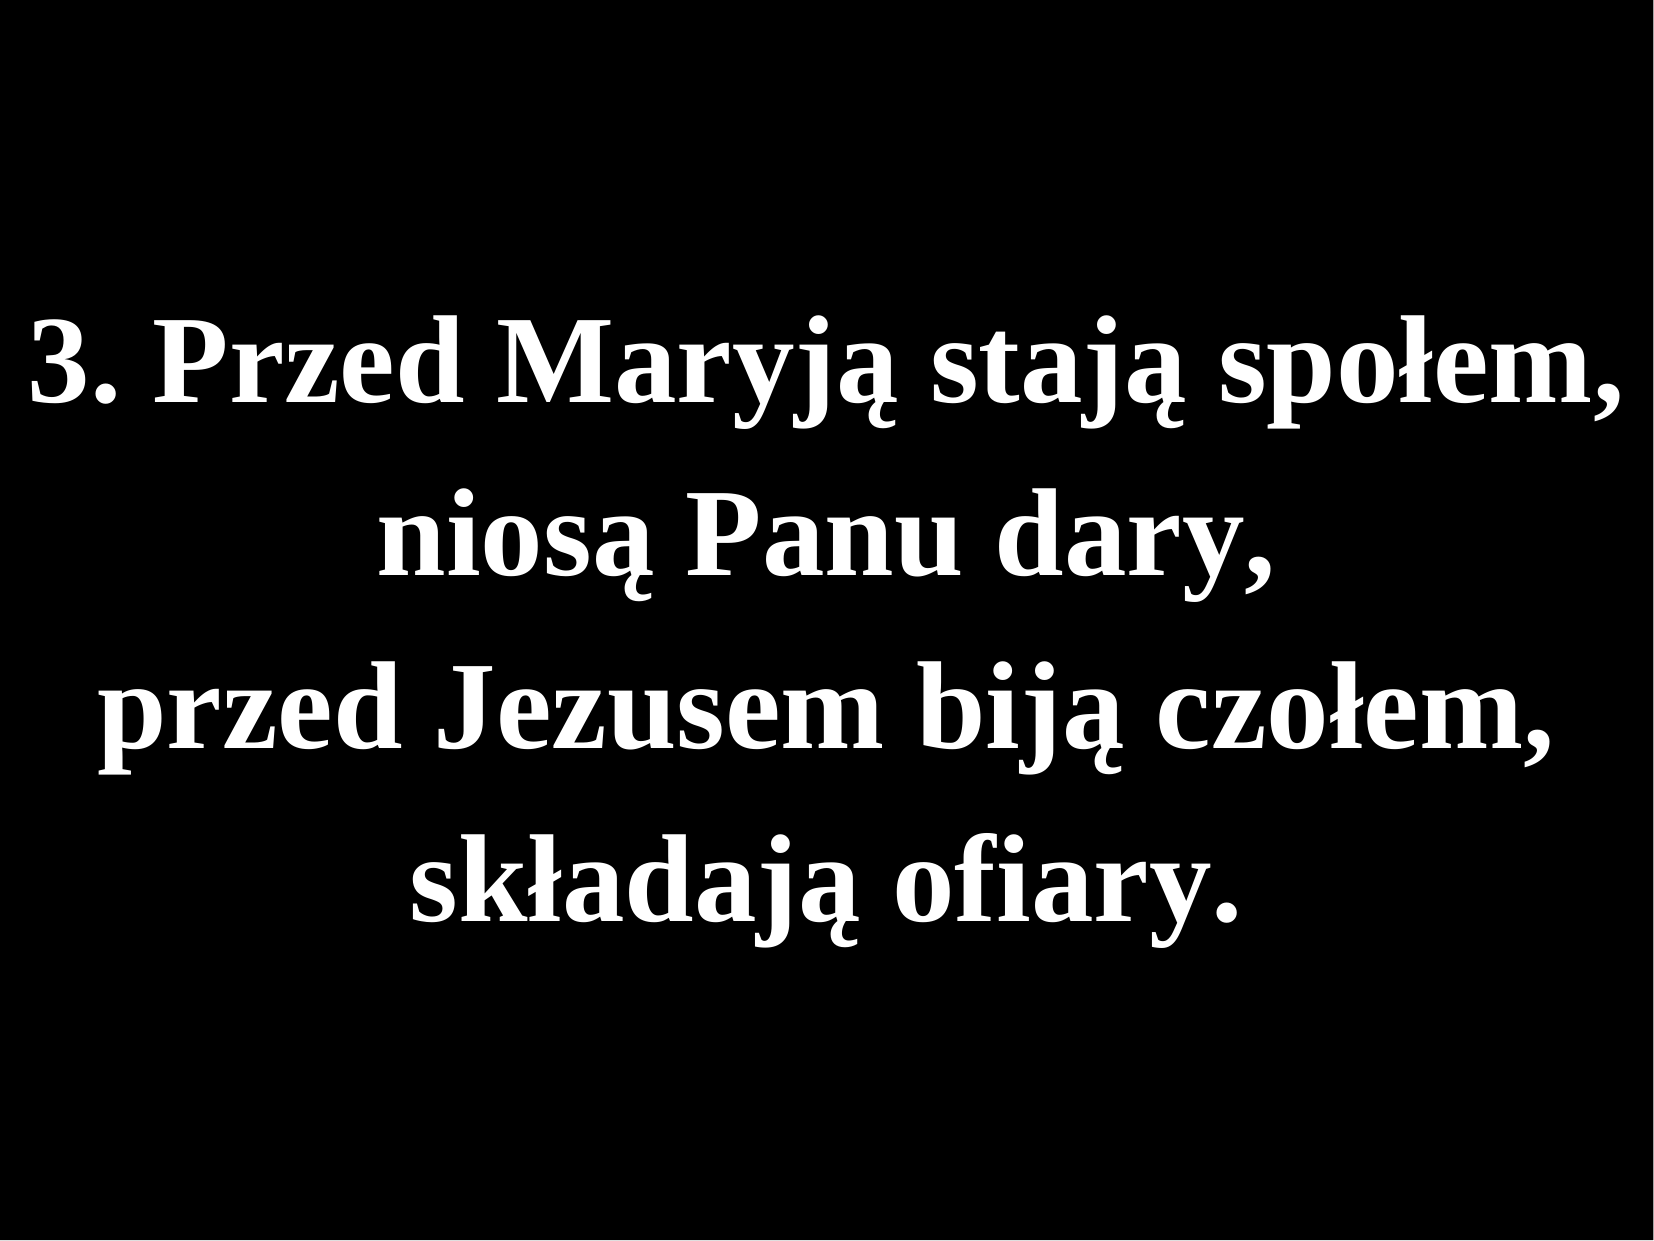

# 3. Przed Maryją stają społem, ppp niosą Panu dary, ppp przed Jezusem biją czołem, ppp składają ofiary.